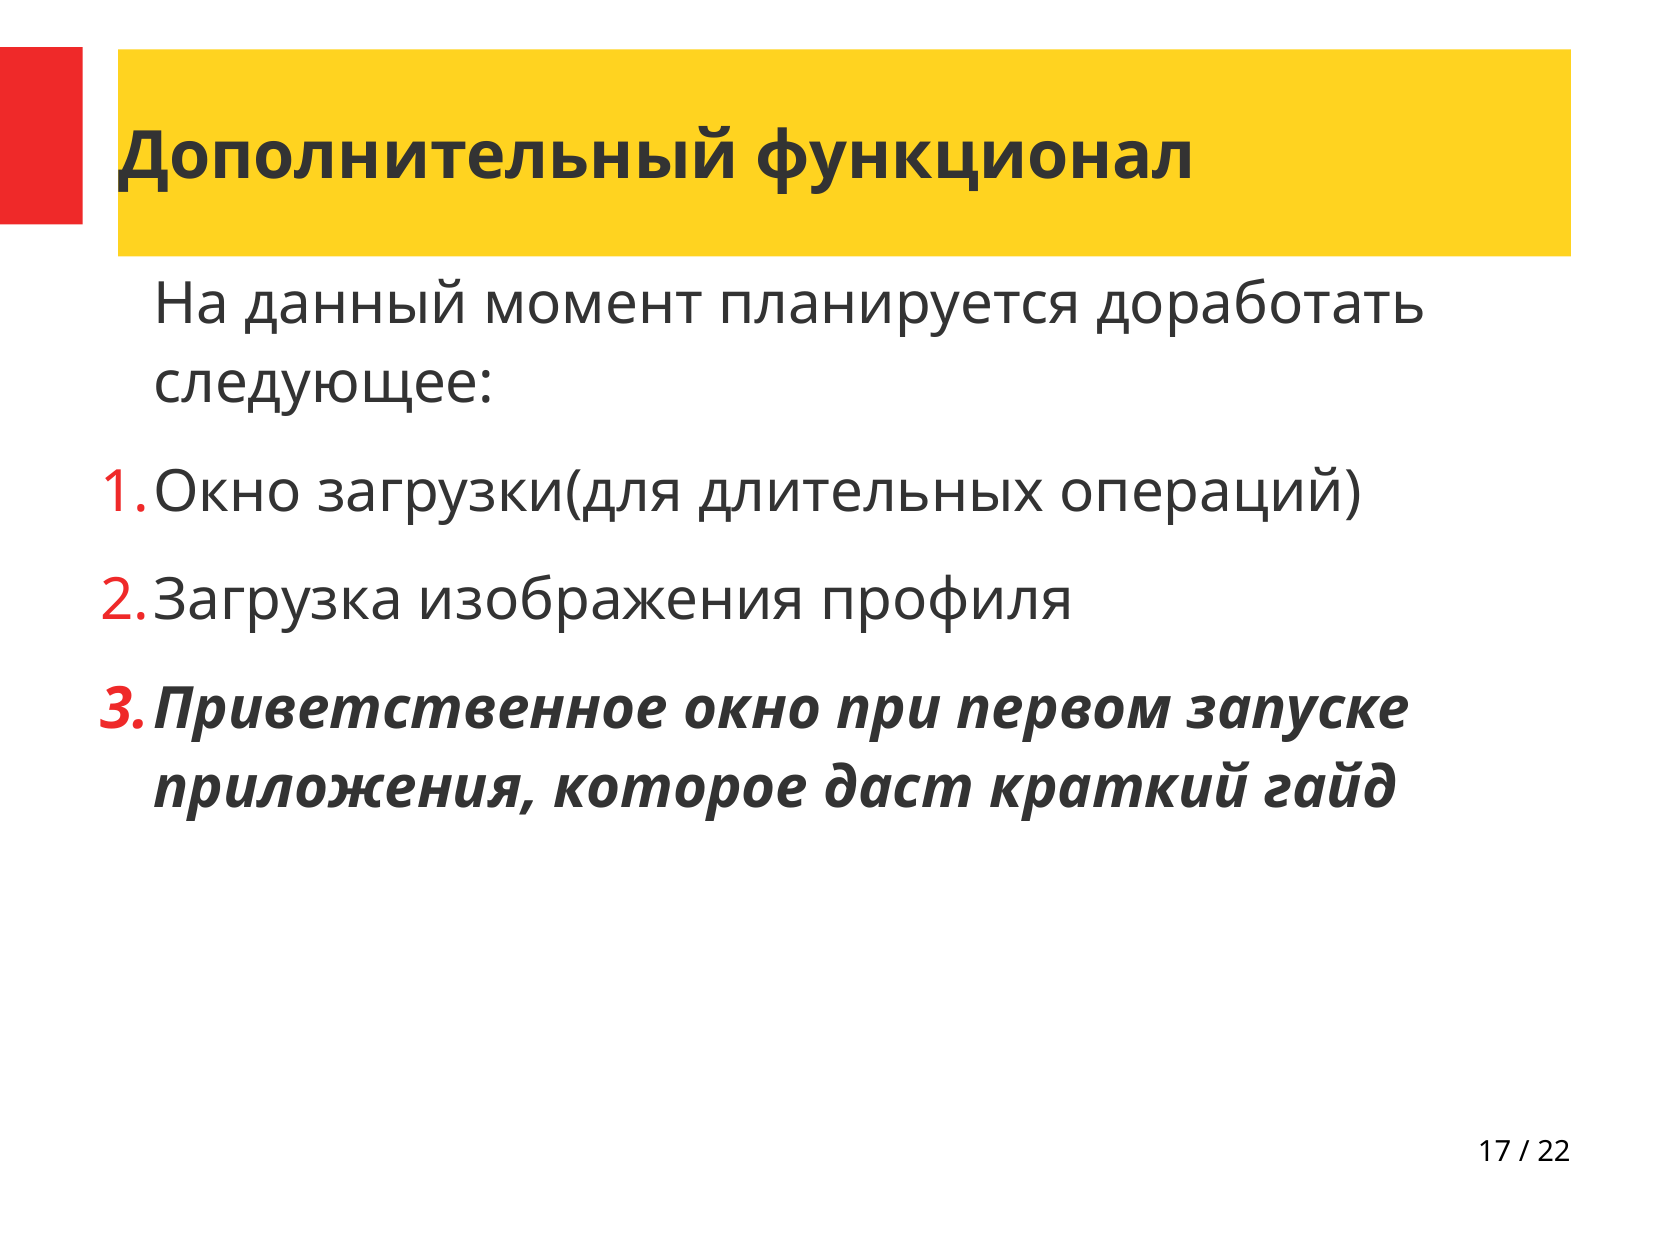

# Дополнительный функционал
На данный момент планируется доработать следующее:
Окно загрузки(для длительных операций)
Загрузка изображения профиля
Приветственное окно при первом запуске приложения, которое даст краткий гайд
17